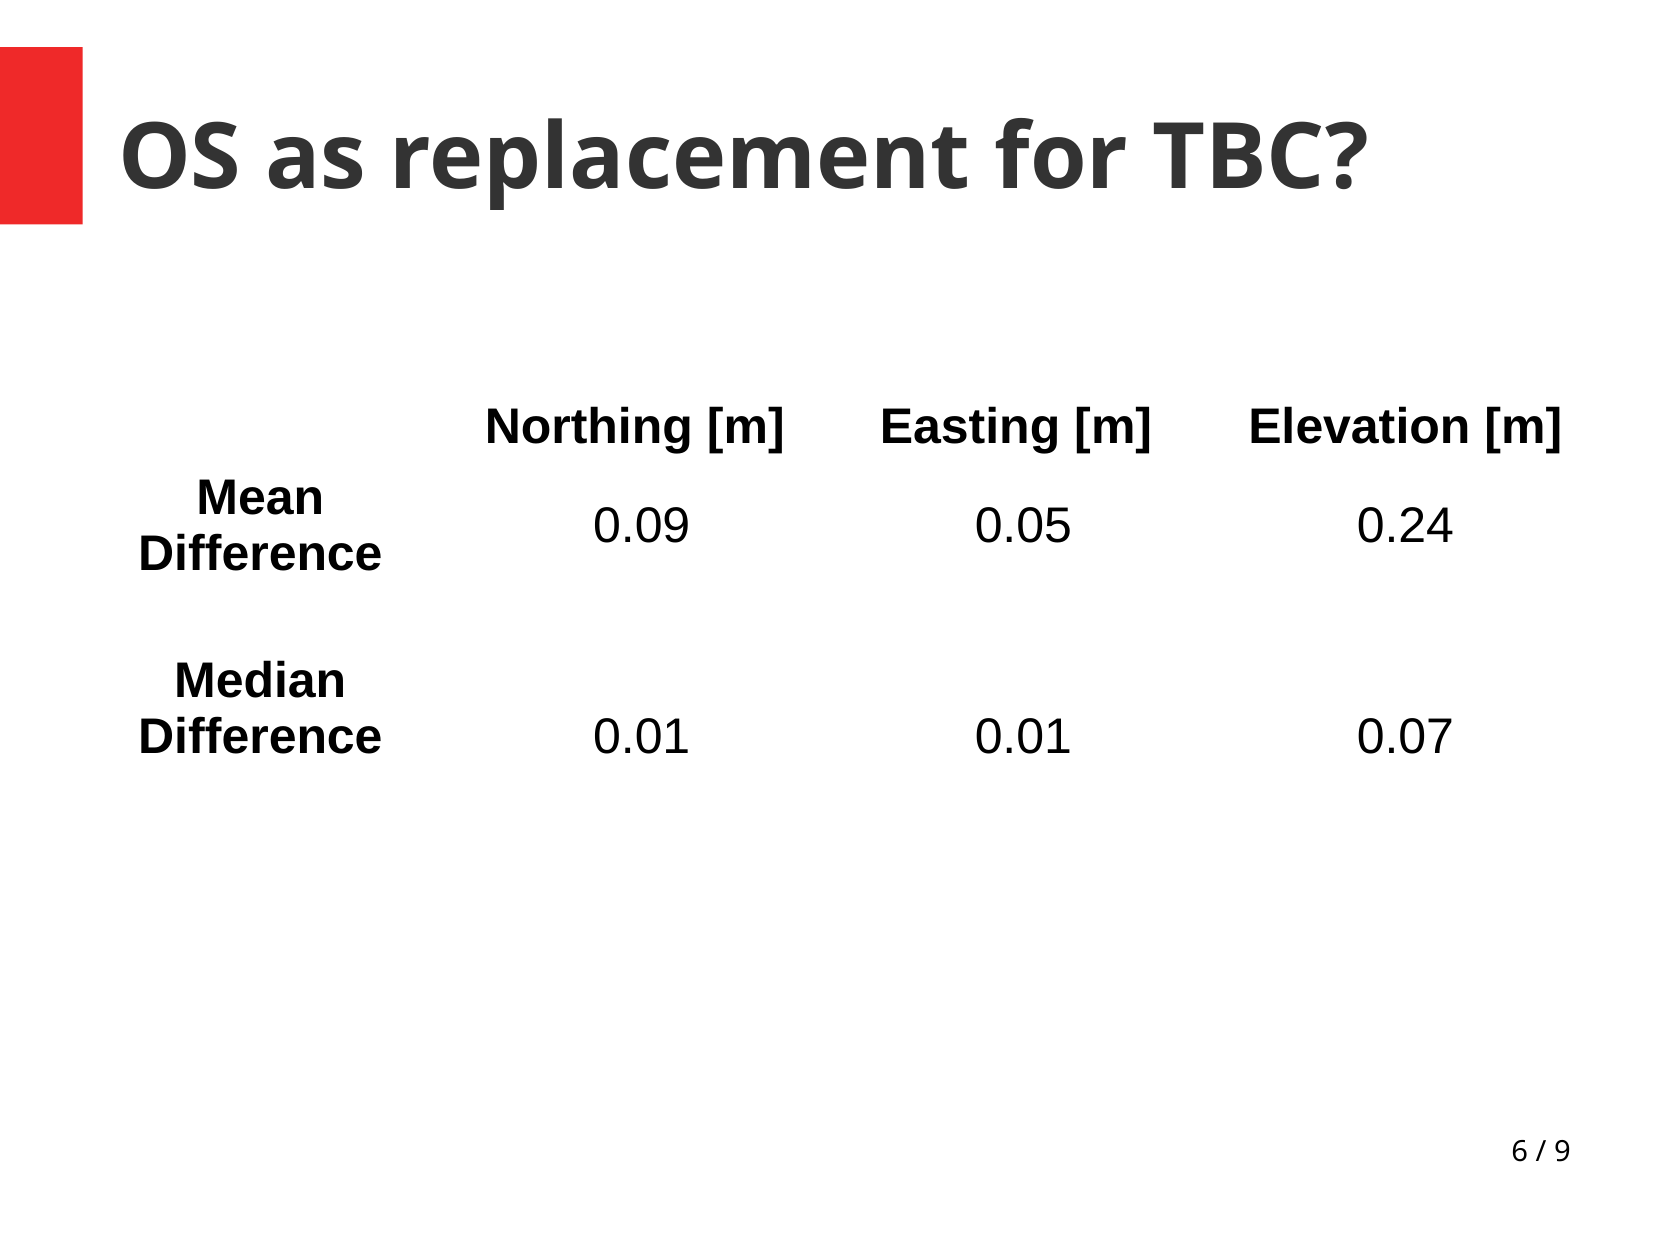

# OS as replacement for TBC?
| | Northing [m] | Easting [m] | Elevation [m] |
| --- | --- | --- | --- |
| Mean Difference | 0.09 | 0.05 | 0.24 |
| Median Difference | 0.01 | 0.01 | 0.07 |
6